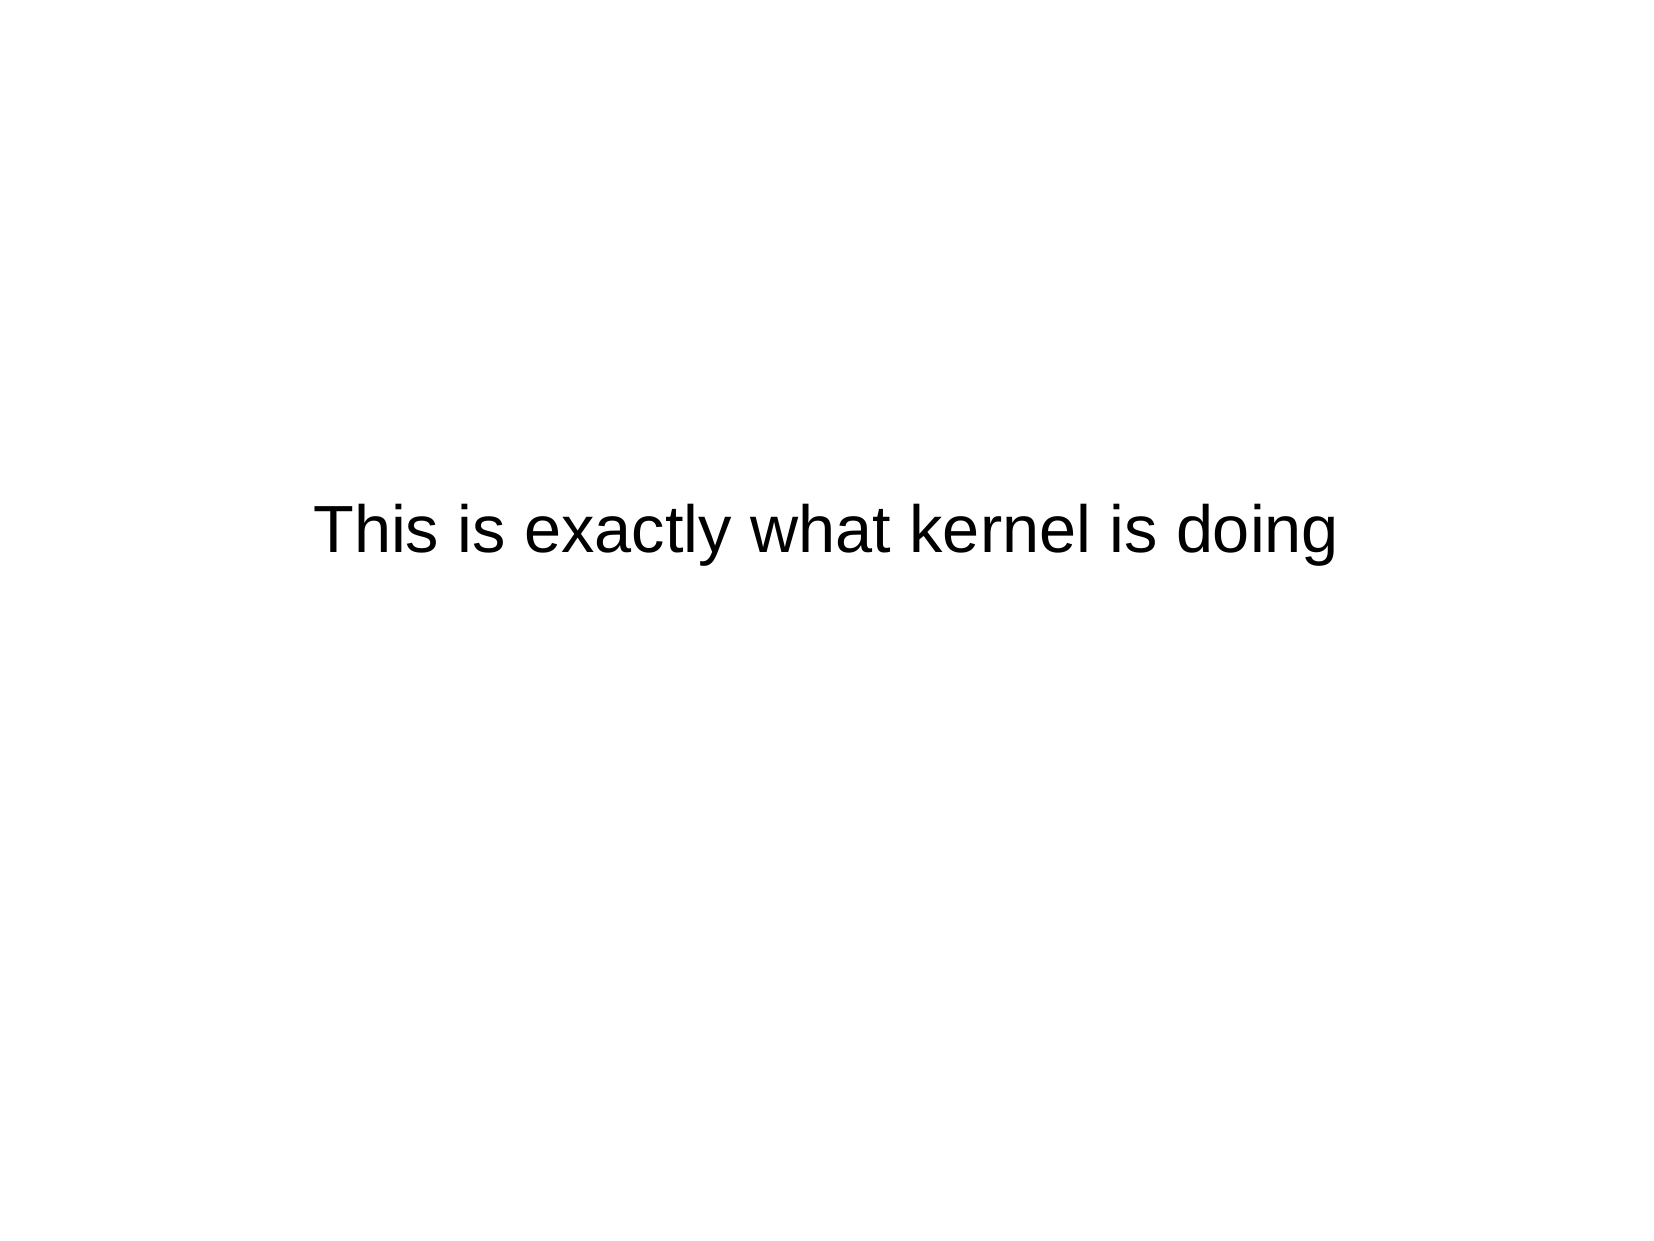

# This is exactly what kernel is doing